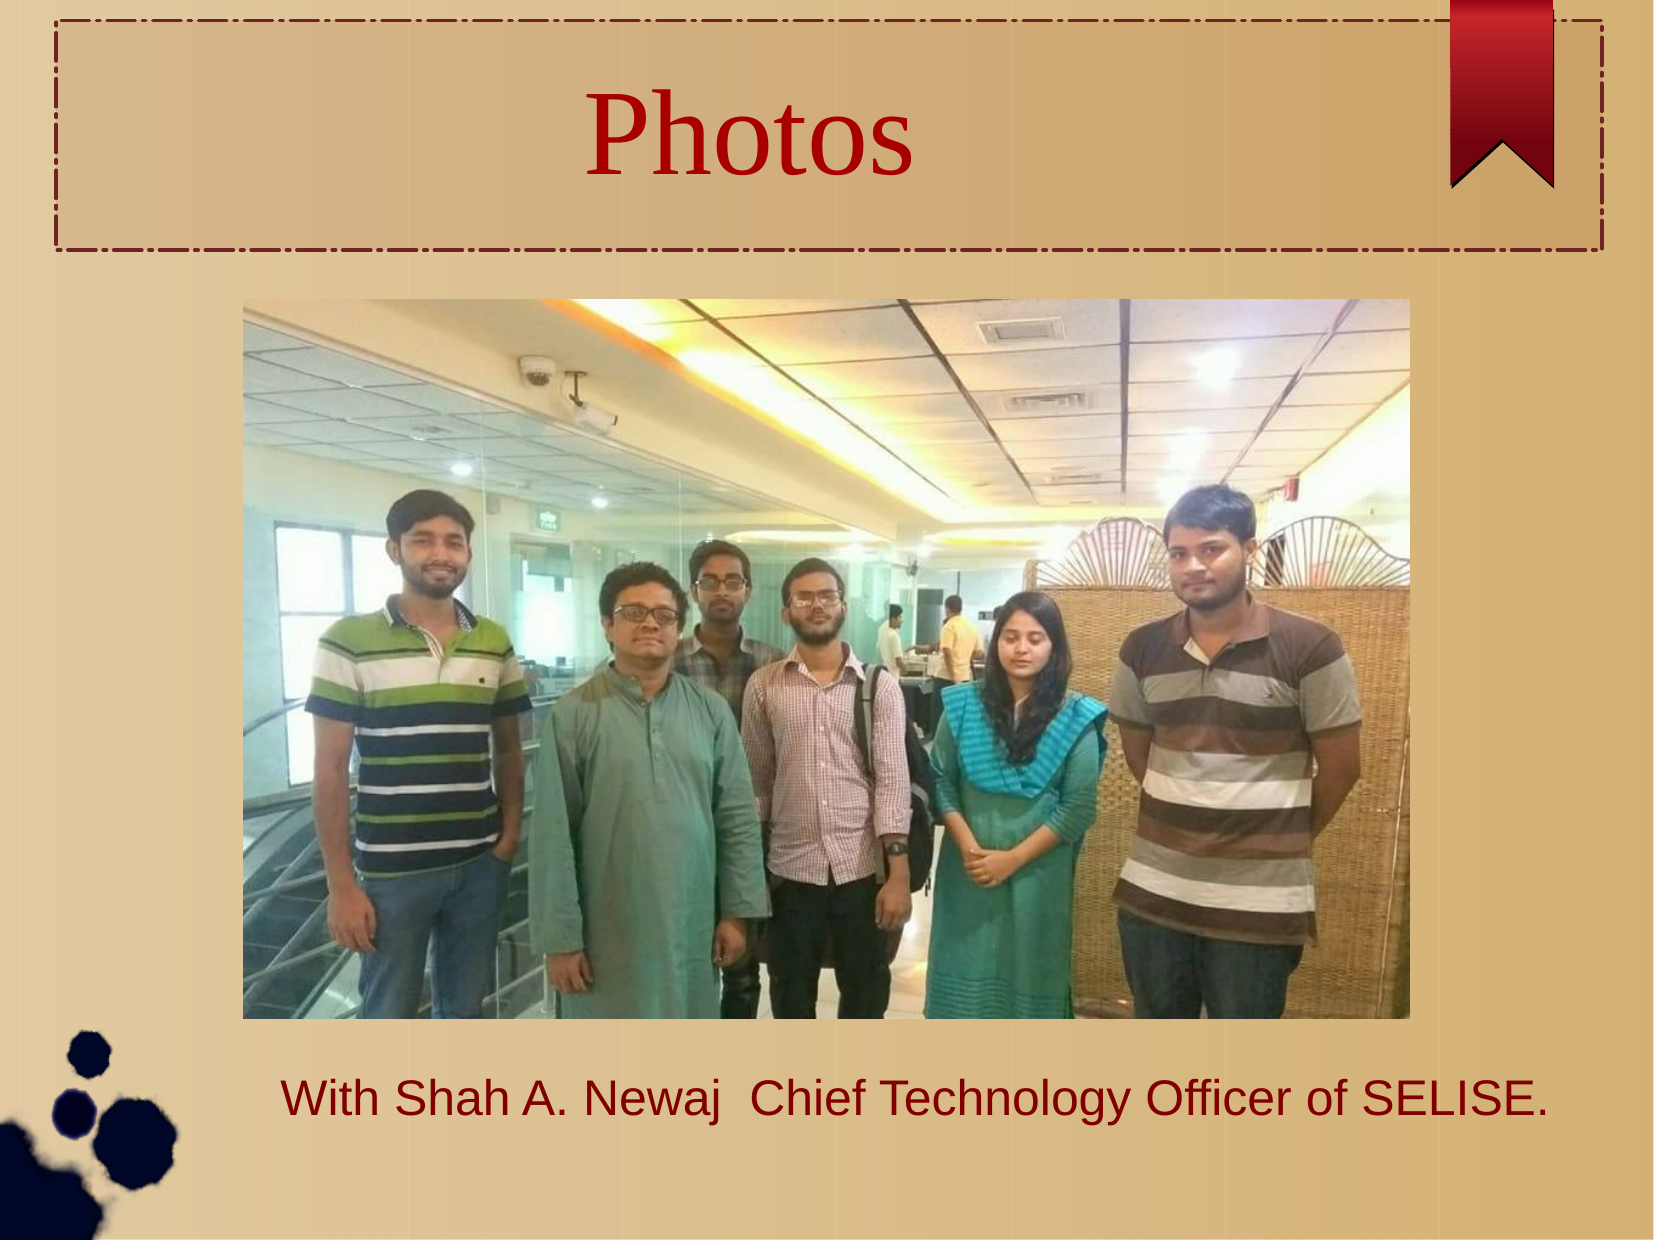

# Photos
With Shah A. Newaj Chief Technology Officer of SELISE.